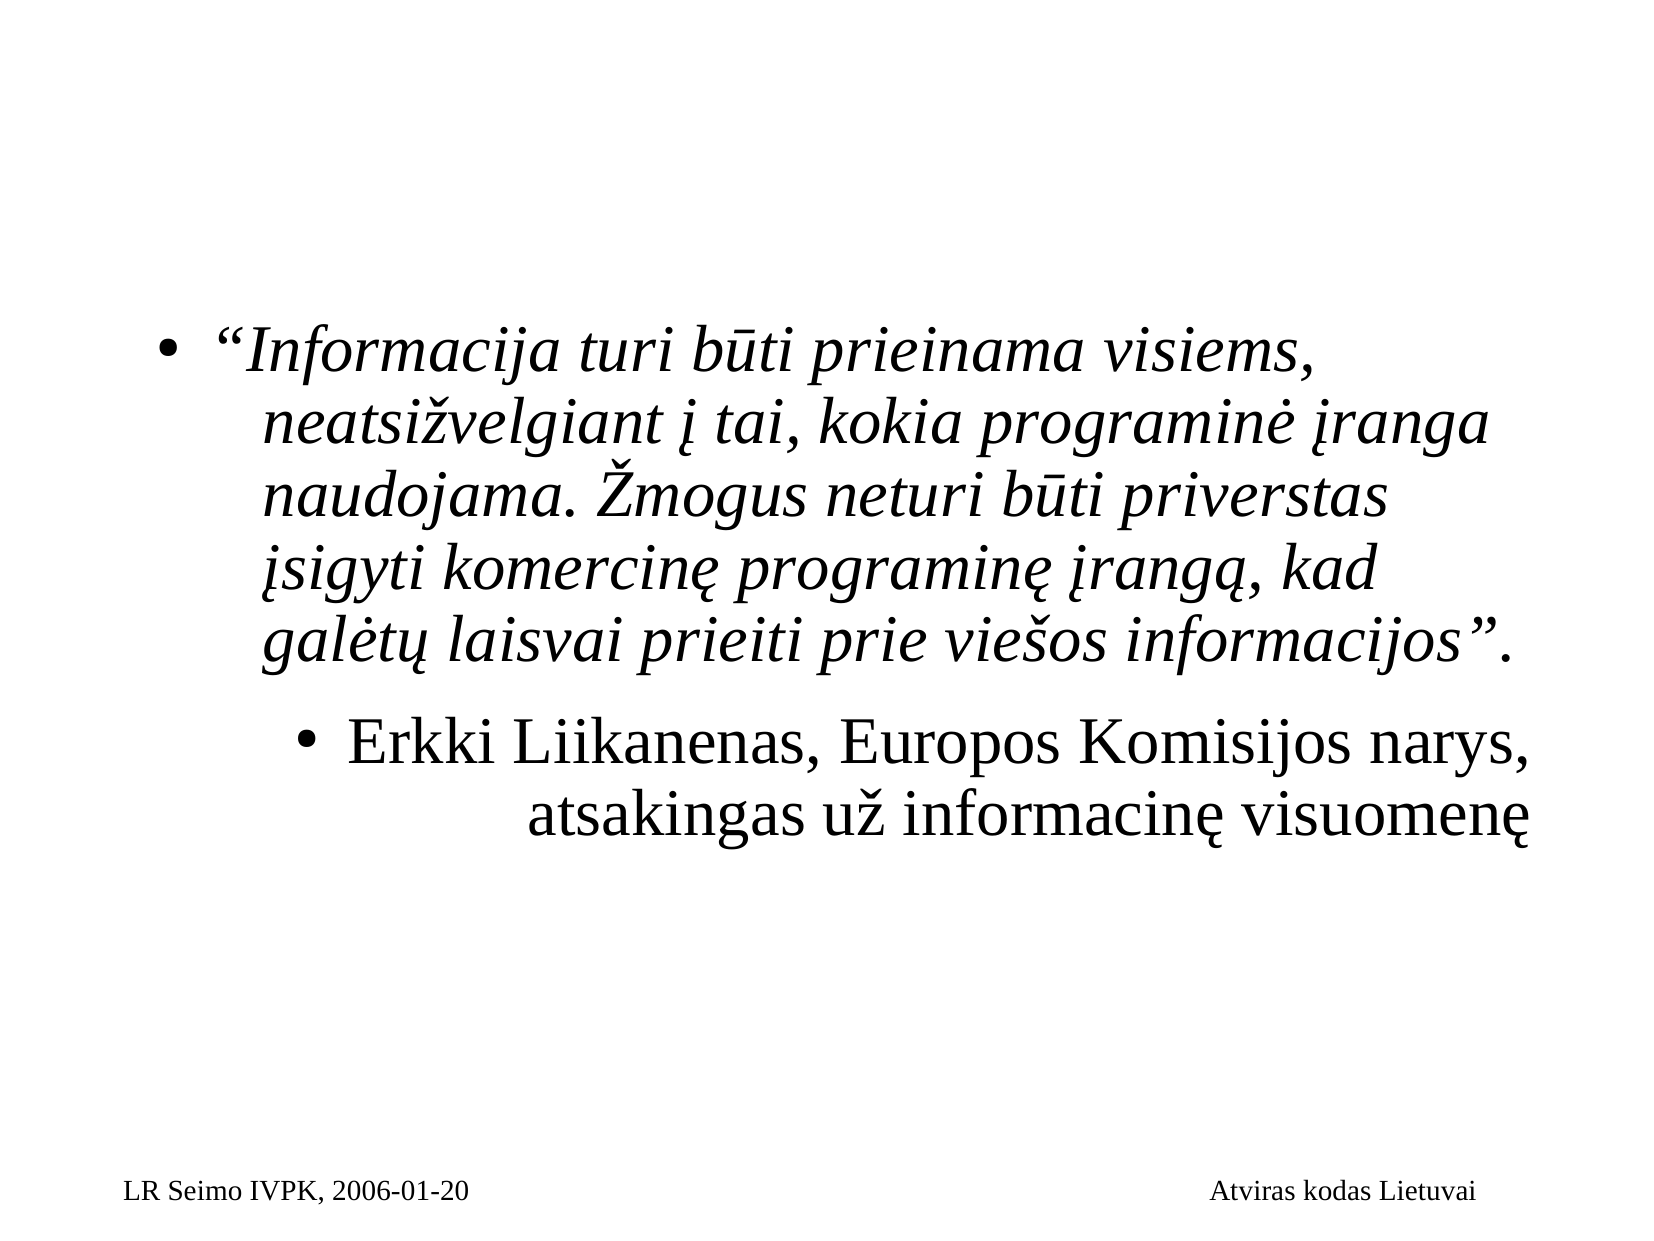

# “Informacija turi būti prieinama visiems, neatsižvelgiant į tai, kokia programinė įranga naudojama. Žmogus neturi būti priverstas įsigyti komercinę programinę įrangą, kad galėtų laisvai prieiti prie viešos informacijos”.
Erkki Liikanenas, Europos Komisijos narys, atsakingas už informacinę visuomenę